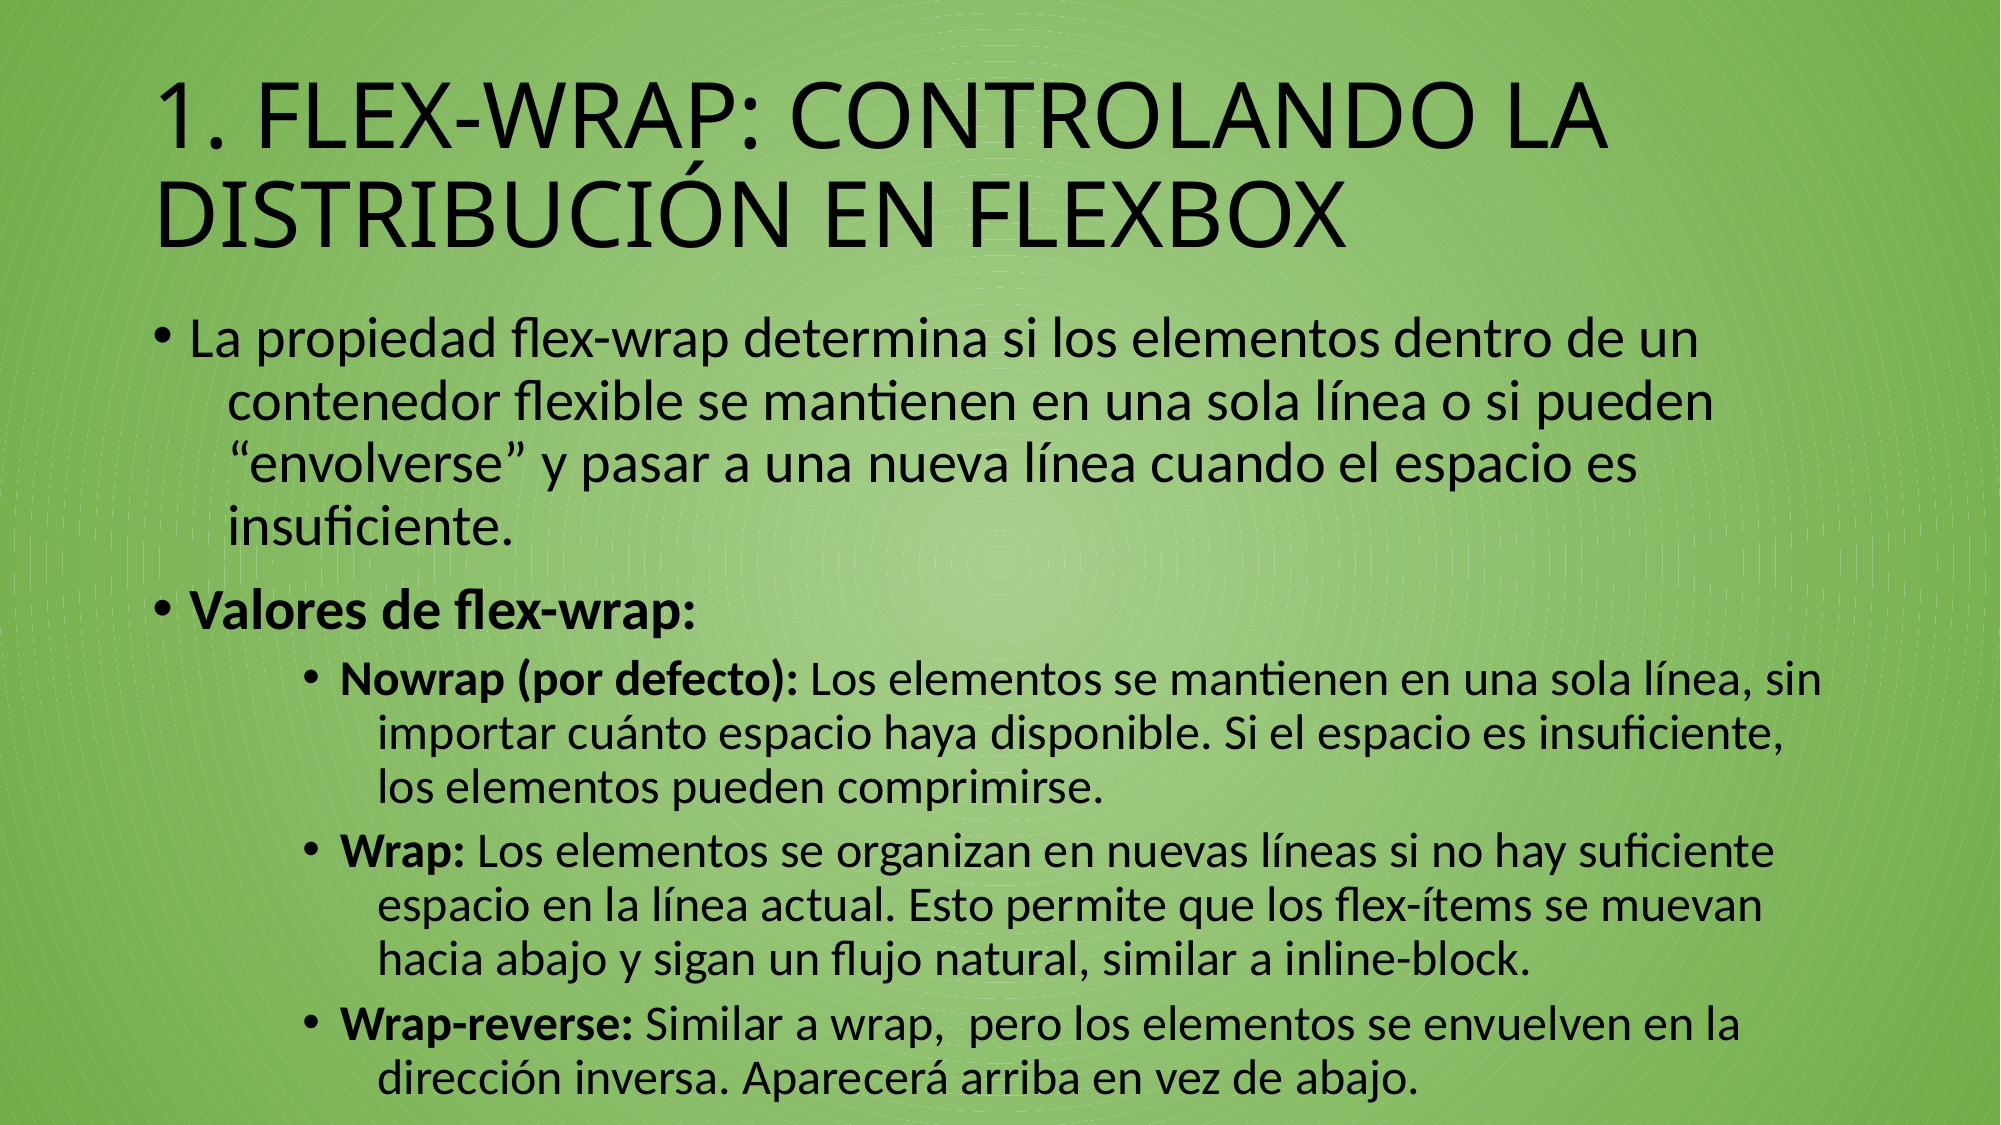

# 1. FLEX-WRAP: CONTROLANDO LA DISTRIBUCIÓN EN FLEXBOX
La propiedad flex-wrap determina si los elementos dentro de un contenedor flexible se mantienen en una sola línea o si pueden “envolverse” y pasar a una nueva línea cuando el espacio es insuficiente.
Valores de flex-wrap:
Nowrap (por defecto): Los elementos se mantienen en una sola línea, sin importar cuánto espacio haya disponible. Si el espacio es insuficiente, los elementos pueden comprimirse.
Wrap: Los elementos se organizan en nuevas líneas si no hay suficiente espacio en la línea actual. Esto permite que los flex-ítems se muevan hacia abajo y sigan un flujo natural, similar a inline-block.
Wrap-reverse: Similar a wrap, pero los elementos se envuelven en la dirección inversa. Aparecerá arriba en vez de abajo.